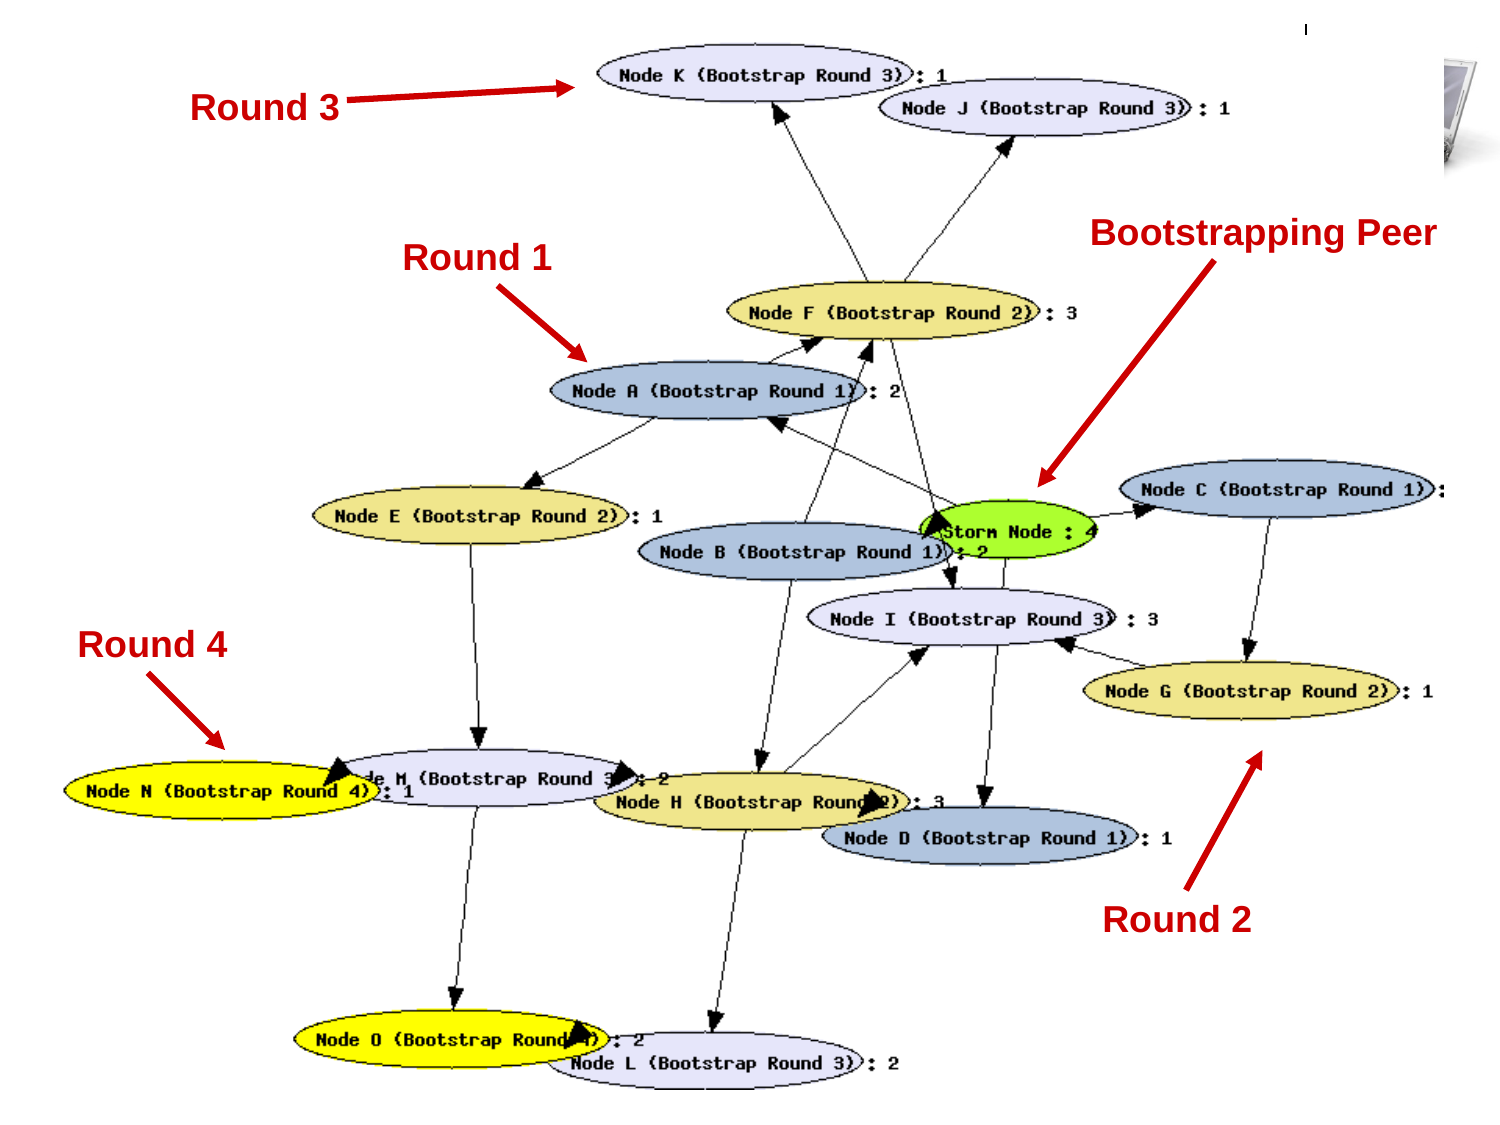

Round 3
Bootstrapping Peer
Round 1
Round 4
Round 2